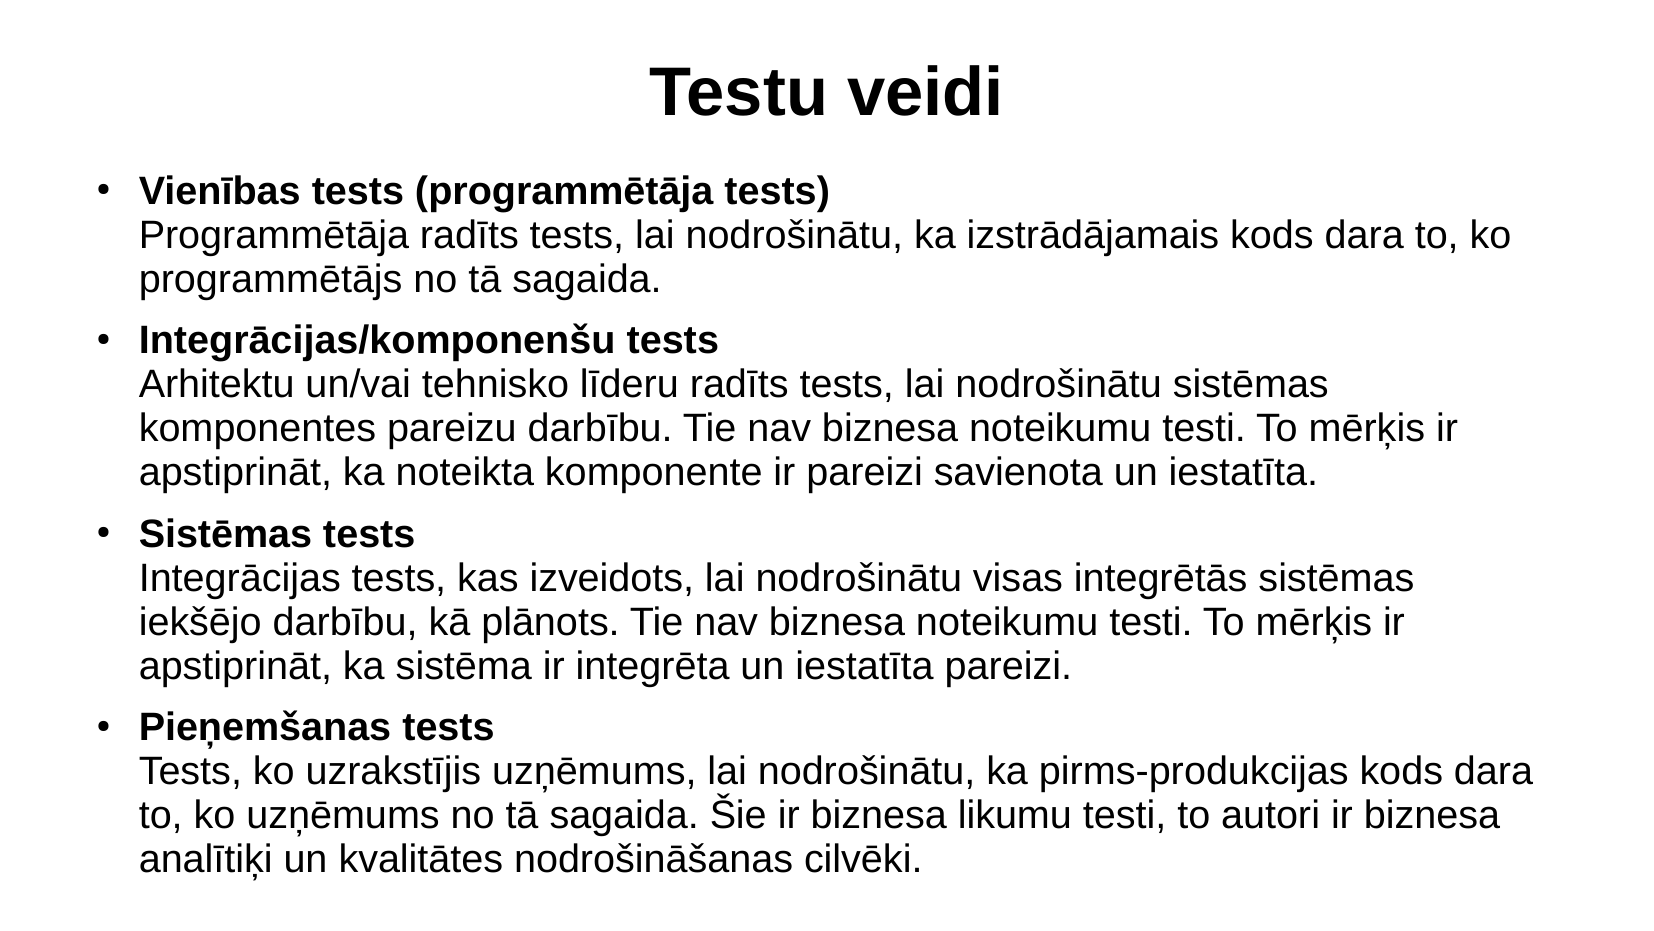

# Testu veidi
Vienības tests (programmētāja tests)
Programmētāja radīts tests, lai nodrošinātu, ka izstrādājamais kods dara to, ko programmētājs no tā sagaida.
Integrācijas/komponenšu tests
Arhitektu un/vai tehnisko līderu radīts tests, lai nodrošinātu sistēmas komponentes pareizu darbību. Tie nav biznesa noteikumu testi. To mērķis ir apstiprināt, ka noteikta komponente ir pareizi savienota un iestatīta.
Sistēmas tests
Integrācijas tests, kas izveidots, lai nodrošinātu visas integrētās sistēmas iekšējo darbību, kā plānots. Tie nav biznesa noteikumu testi. To mērķis ir apstiprināt, ka sistēma ir integrēta un iestatīta pareizi.
Pieņemšanas tests
Tests, ko uzrakstījis uzņēmums, lai nodrošinātu, ka pirms-produkcijas kods dara to, ko uzņēmums no tā sagaida. Šie ir biznesa likumu testi, to autori ir biznesa analītiķi un kvalitātes nodrošināšanas cilvēki.